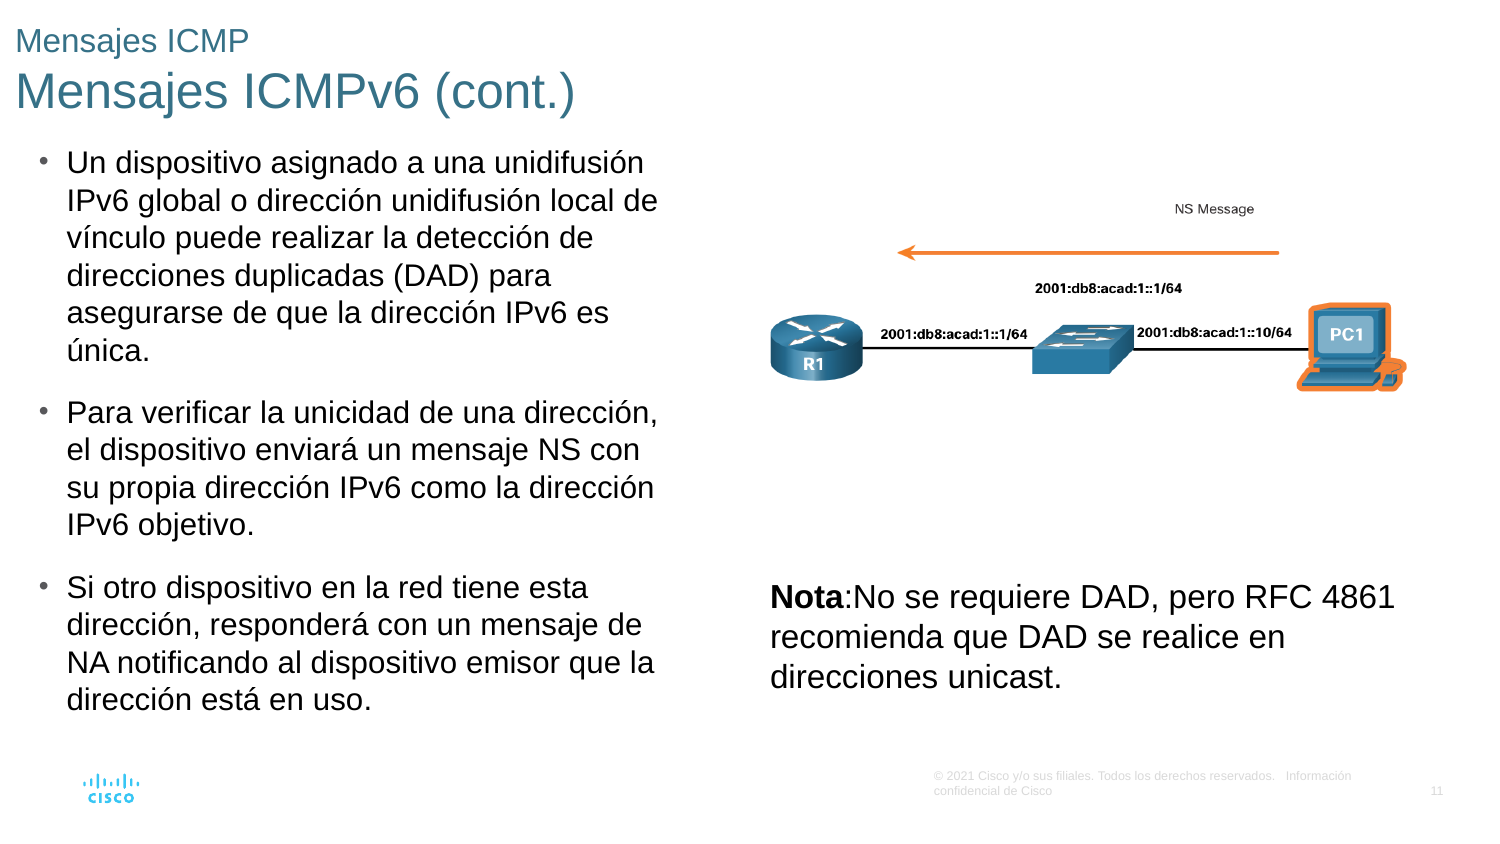

# Mensajes ICMP Mensajes ICMPv6 (cont.)
Un dispositivo asignado a una unidifusión IPv6 global o dirección unidifusión local de vínculo puede realizar la detección de direcciones duplicadas (DAD) para asegurarse de que la dirección IPv6 es única.
Para verificar la unicidad de una dirección, el dispositivo enviará un mensaje NS con su propia dirección IPv6 como la dirección IPv6 objetivo.
Si otro dispositivo en la red tiene esta dirección, responderá con un mensaje de NA notificando al dispositivo emisor que la dirección está en uso.
Nota:No se requiere DAD, pero RFC 4861 recomienda que DAD se realice en direcciones unicast.